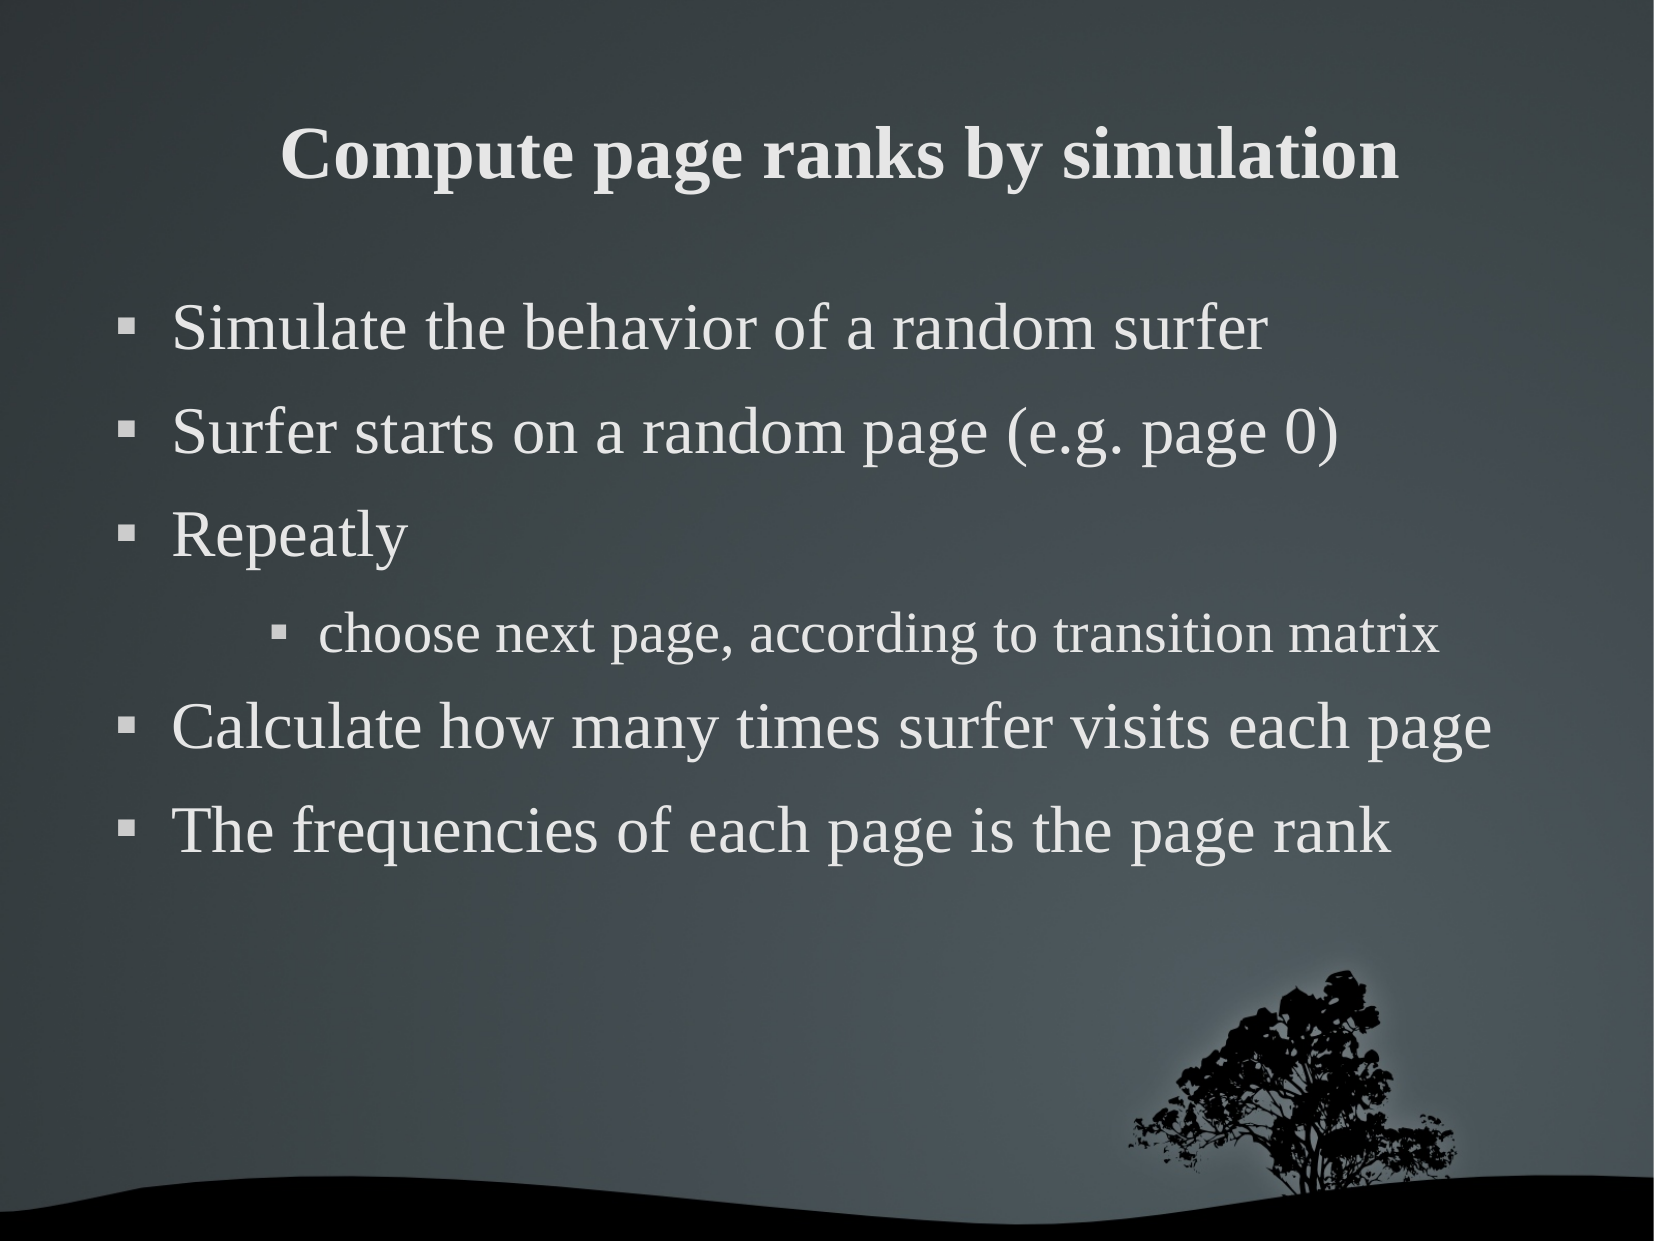

# Compute page ranks by simulation
Simulate the behavior of a random surfer
Surfer starts on a random page (e.g. page 0)
Repeatly
choose next page, according to transition matrix
Calculate how many times surfer visits each page
The frequencies of each page is the page rank